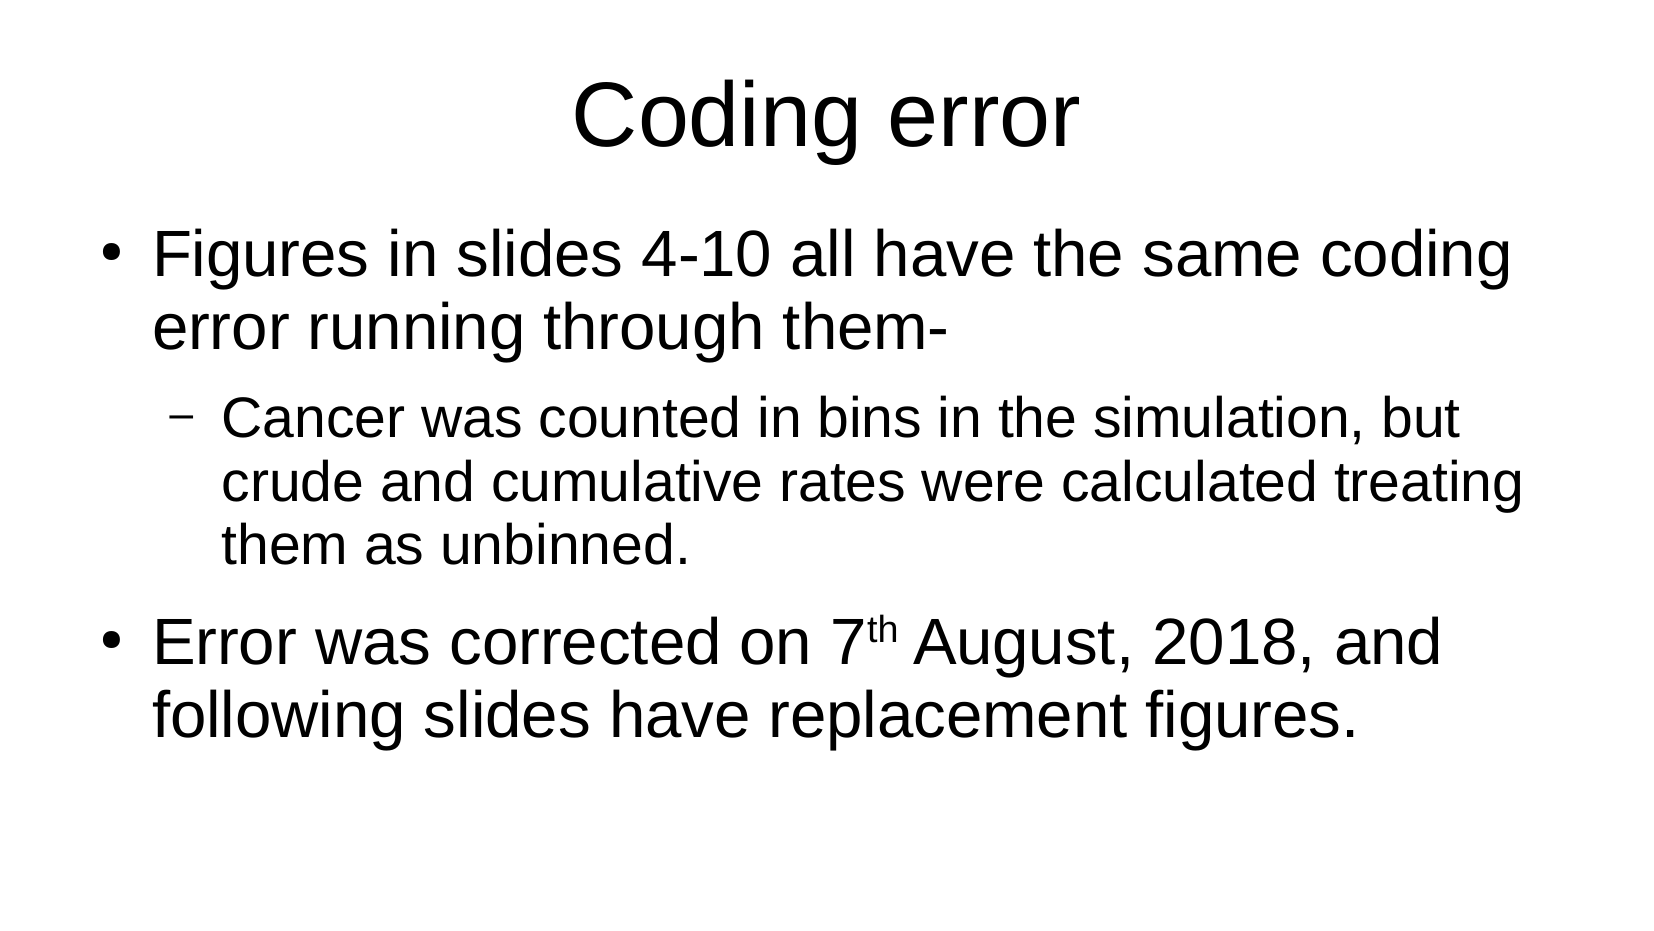

# Coding error
Figures in slides 4-10 all have the same coding error running through them-
Cancer was counted in bins in the simulation, but crude and cumulative rates were calculated treating them as unbinned.
Error was corrected on 7th August, 2018, and following slides have replacement figures.